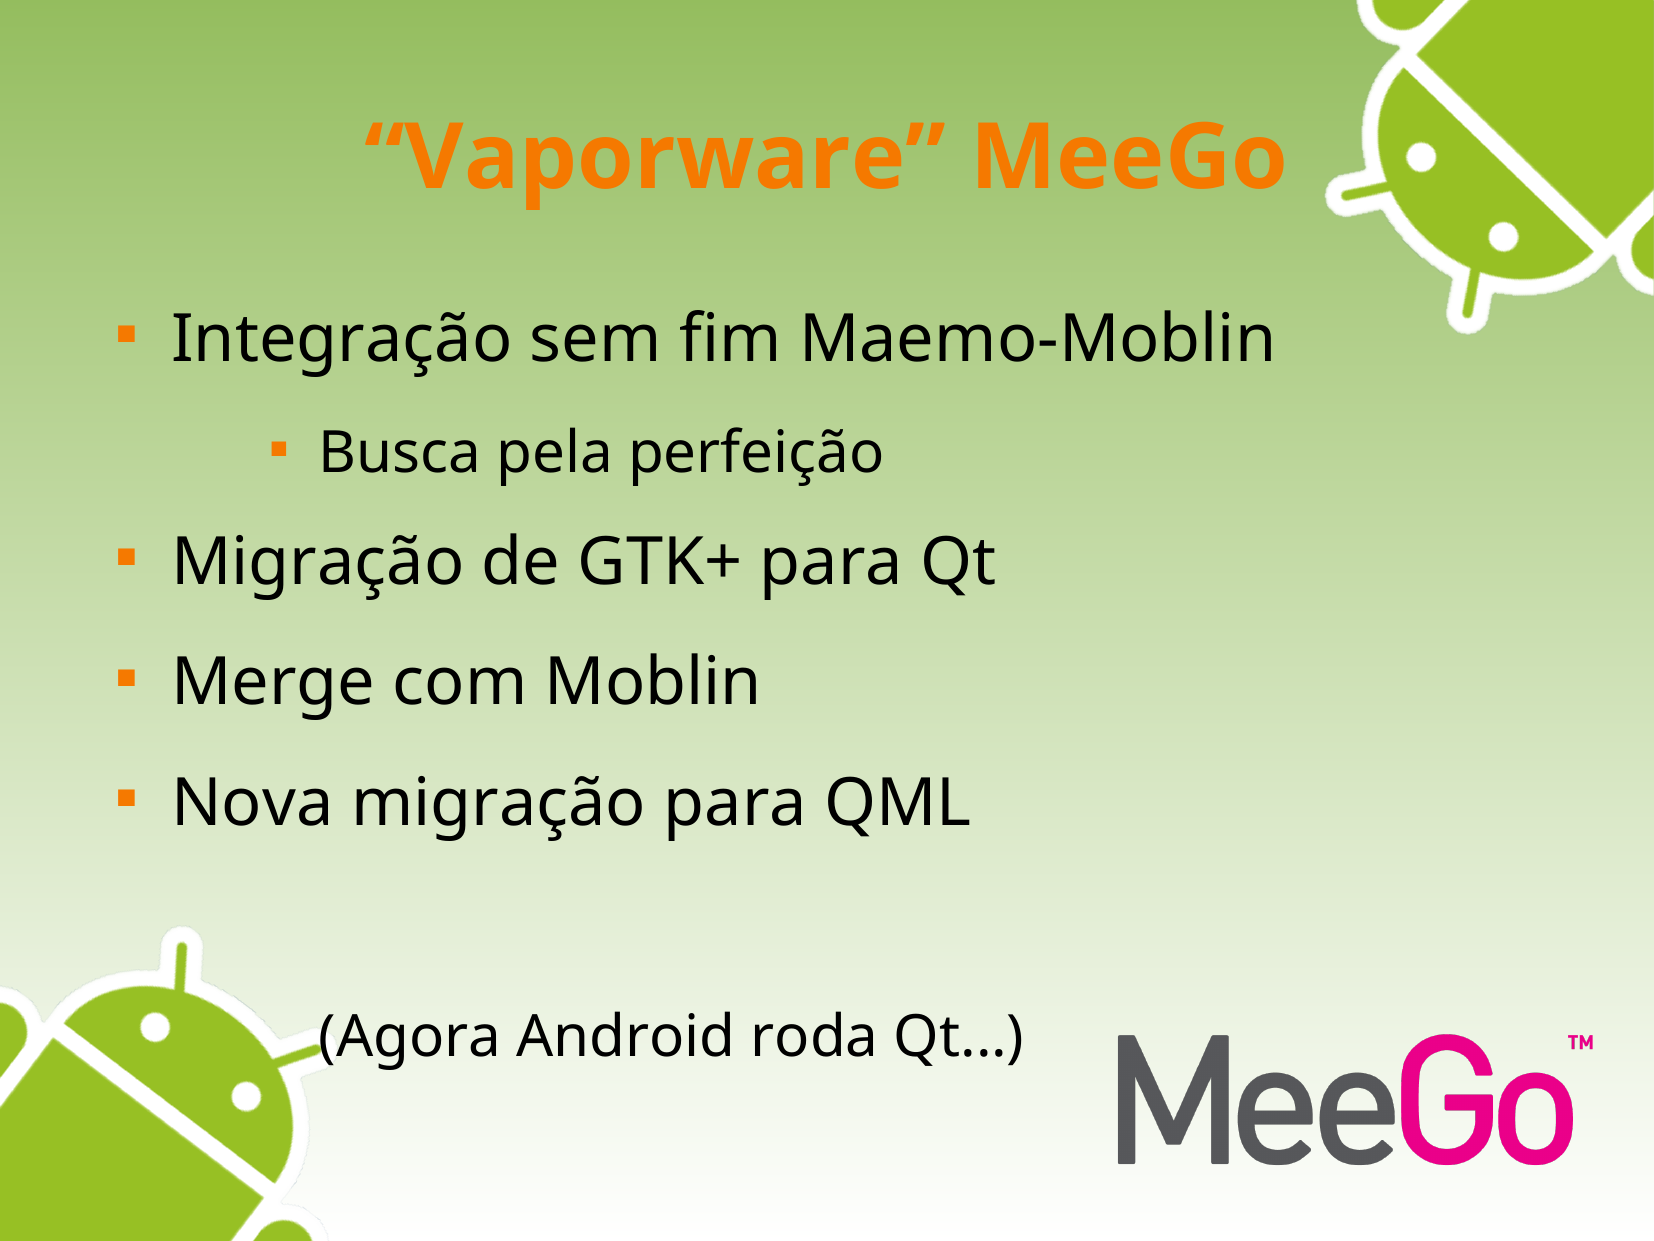

# “Vaporware” MeeGo
Integração sem fim Maemo-Moblin
Busca pela perfeição
Migração de GTK+ para Qt
Merge com Moblin
Nova migração para QML
(Agora Android roda Qt...)